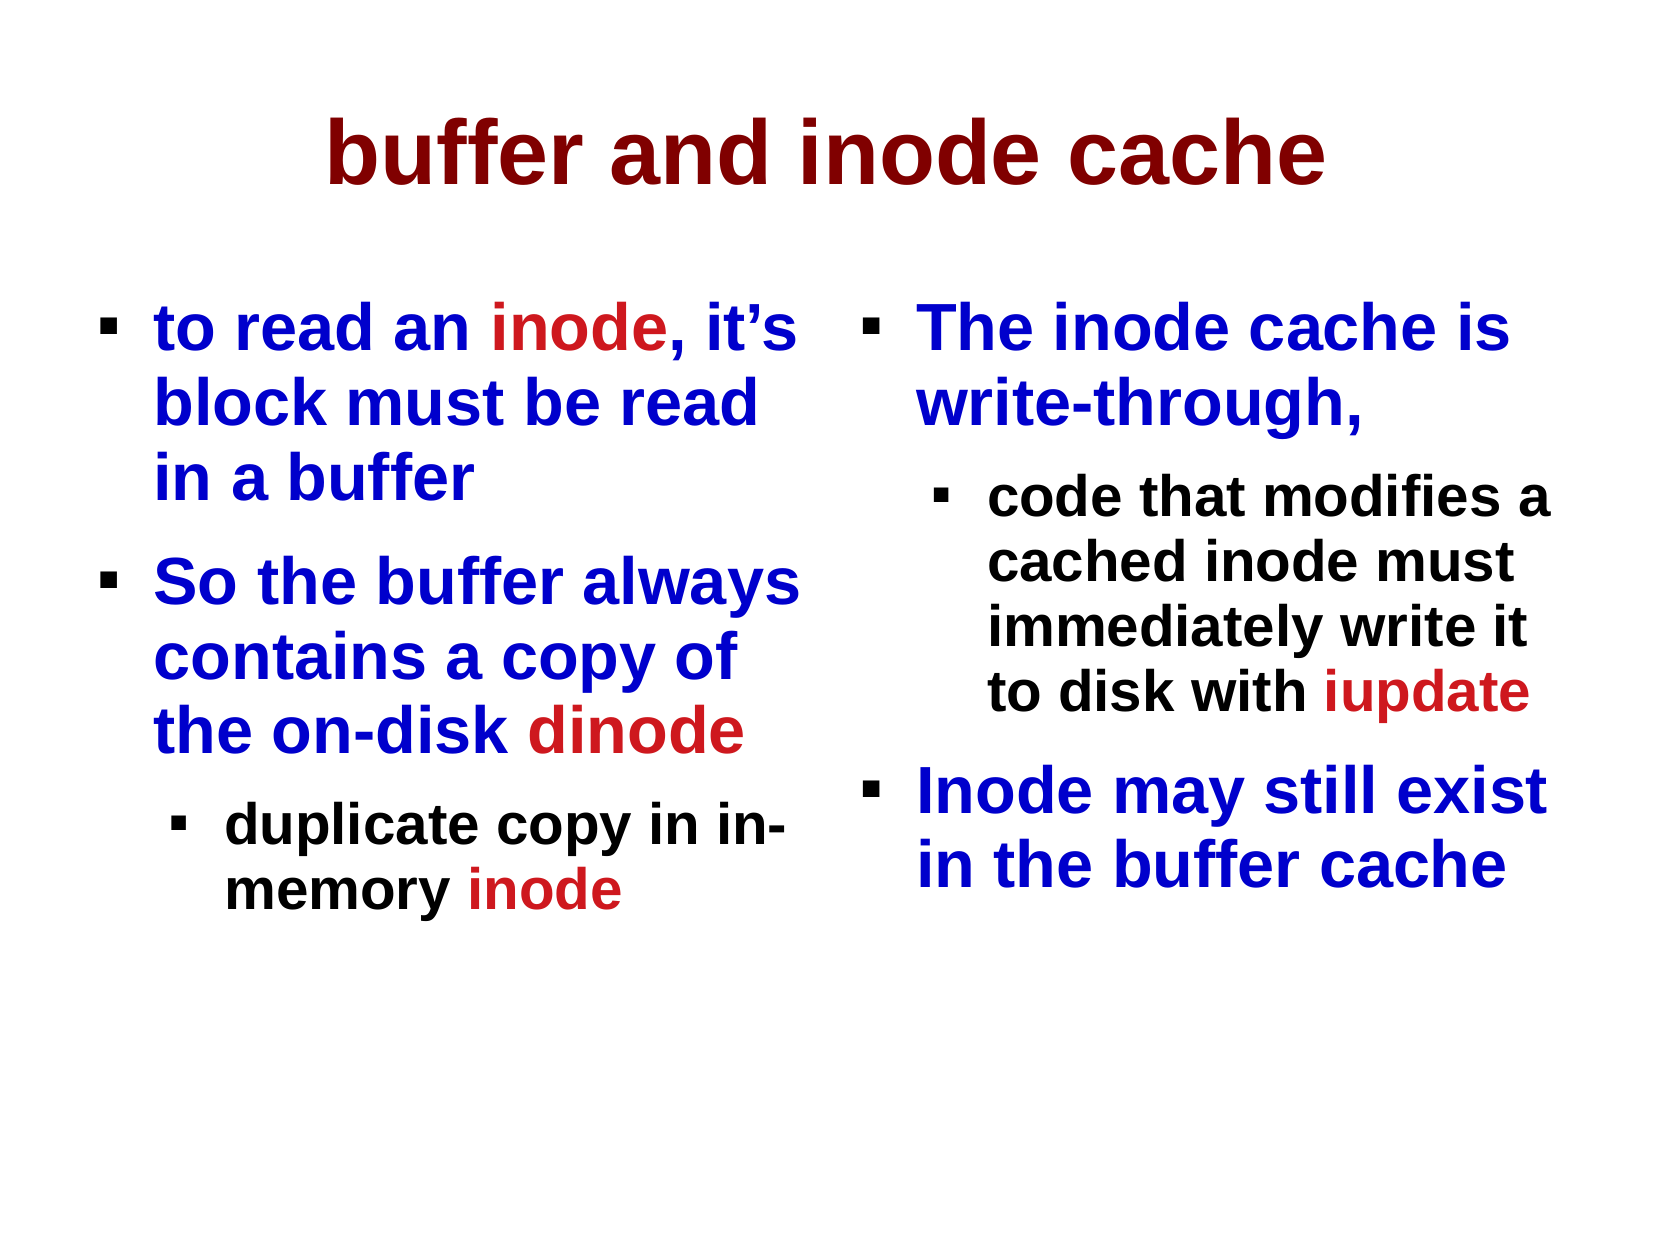

# buffer and inode cache
to read an inode, it’s block must be read in a buffer
So the buffer always contains a copy of the on-disk dinode
duplicate copy in in-memory inode
The inode cache is write-through,
code that modifies a cached inode must immediately write it to disk with iupdate
Inode may still exist in the buffer cache